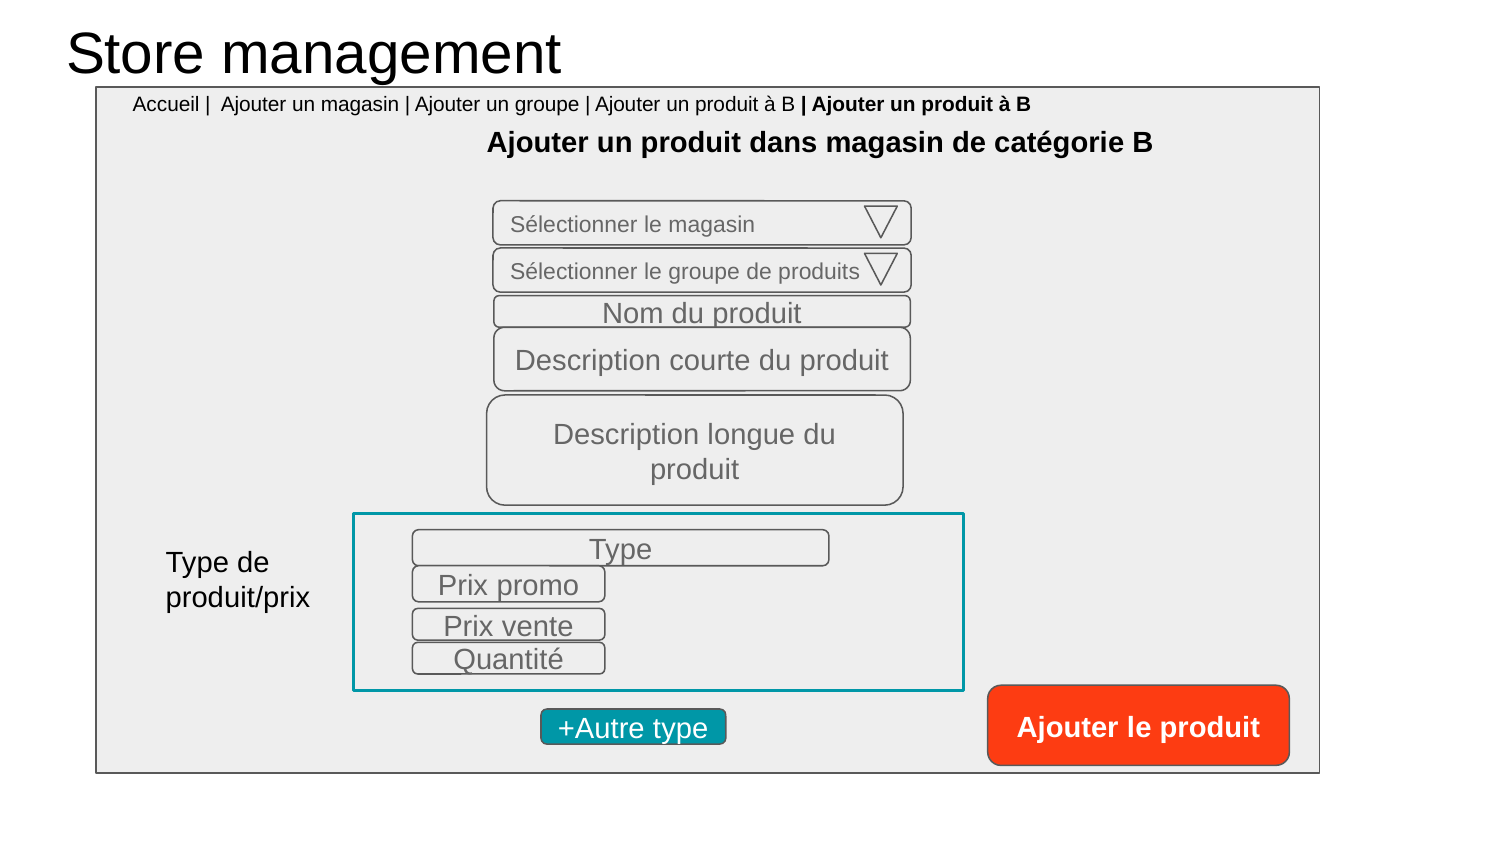

# Store management
Accueil | Ajouter un magasin | Ajouter un groupe | Ajouter un produit à B | Ajouter un produit à B
Ajouter un produit dans magasin de catégorie B
Sélectionner le magasin
Sélectionner le groupe de produits
Nom du produit
Description courte du produit
Description longue du produit
Type
Prix promo
Prix vente
Quantité
Type de produit/prix
Ajouter le produit
+Autre type